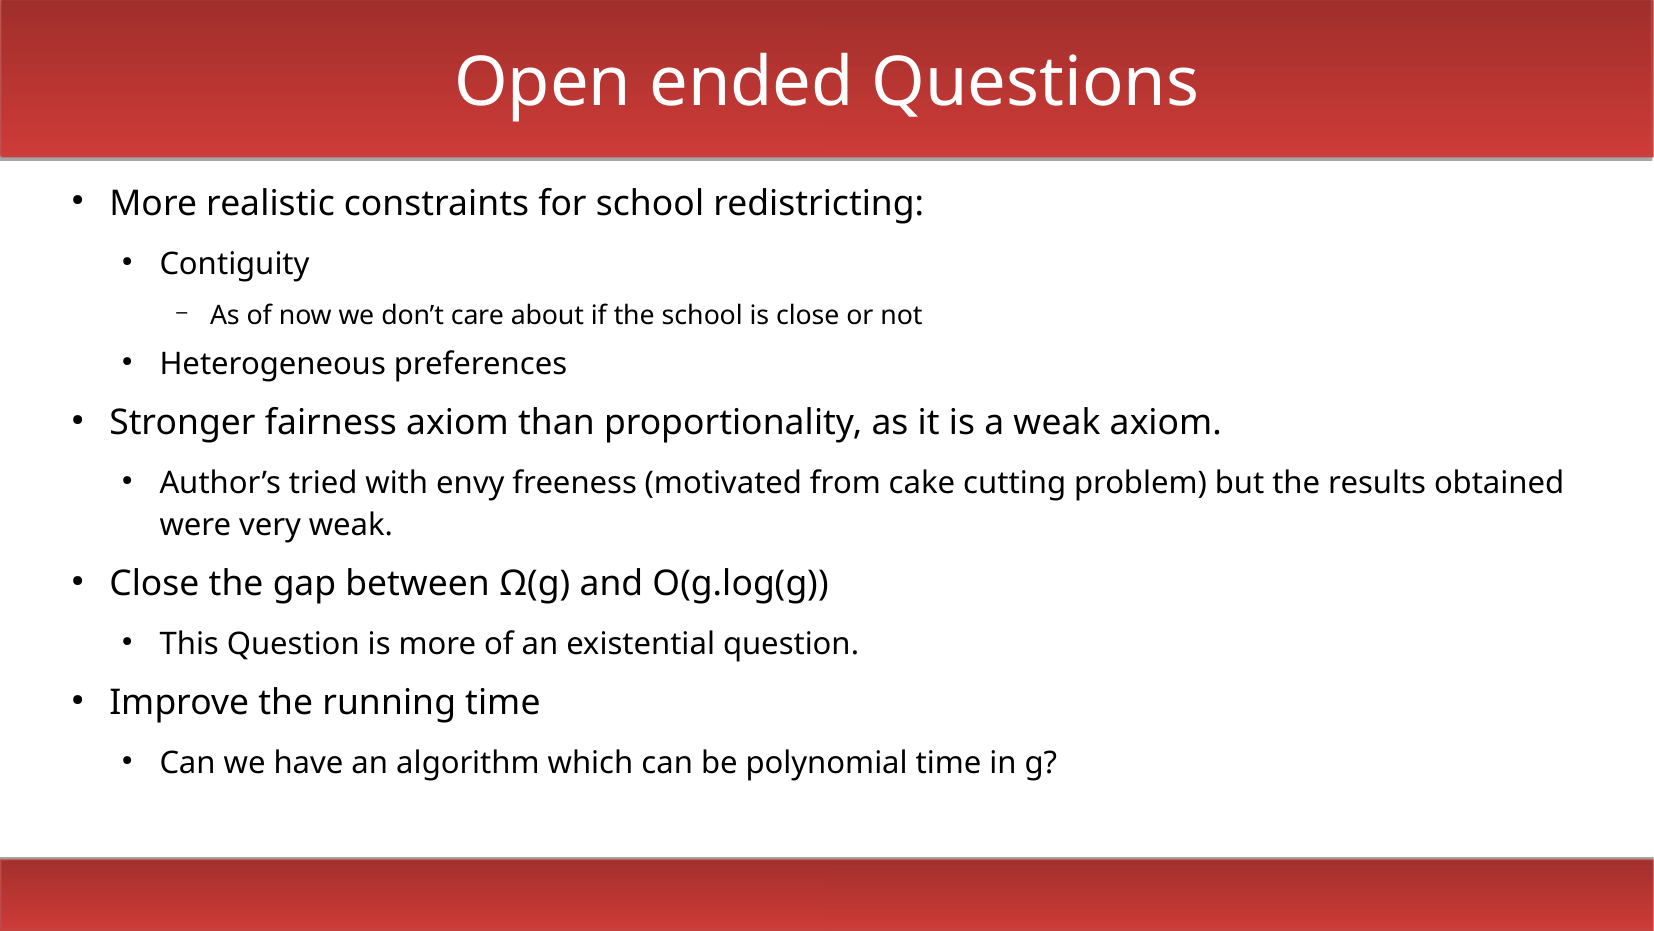

# Open ended Questions
More realistic constraints for school redistricting:
Contiguity
As of now we don’t care about if the school is close or not
Heterogeneous preferences
Stronger fairness axiom than proportionality, as it is a weak axiom.
Author’s tried with envy freeness (motivated from cake cutting problem) but the results obtained were very weak.
Close the gap between Ω(g) and O(g.log(g))
This Question is more of an existential question.
Improve the running time
Can we have an algorithm which can be polynomial time in g?